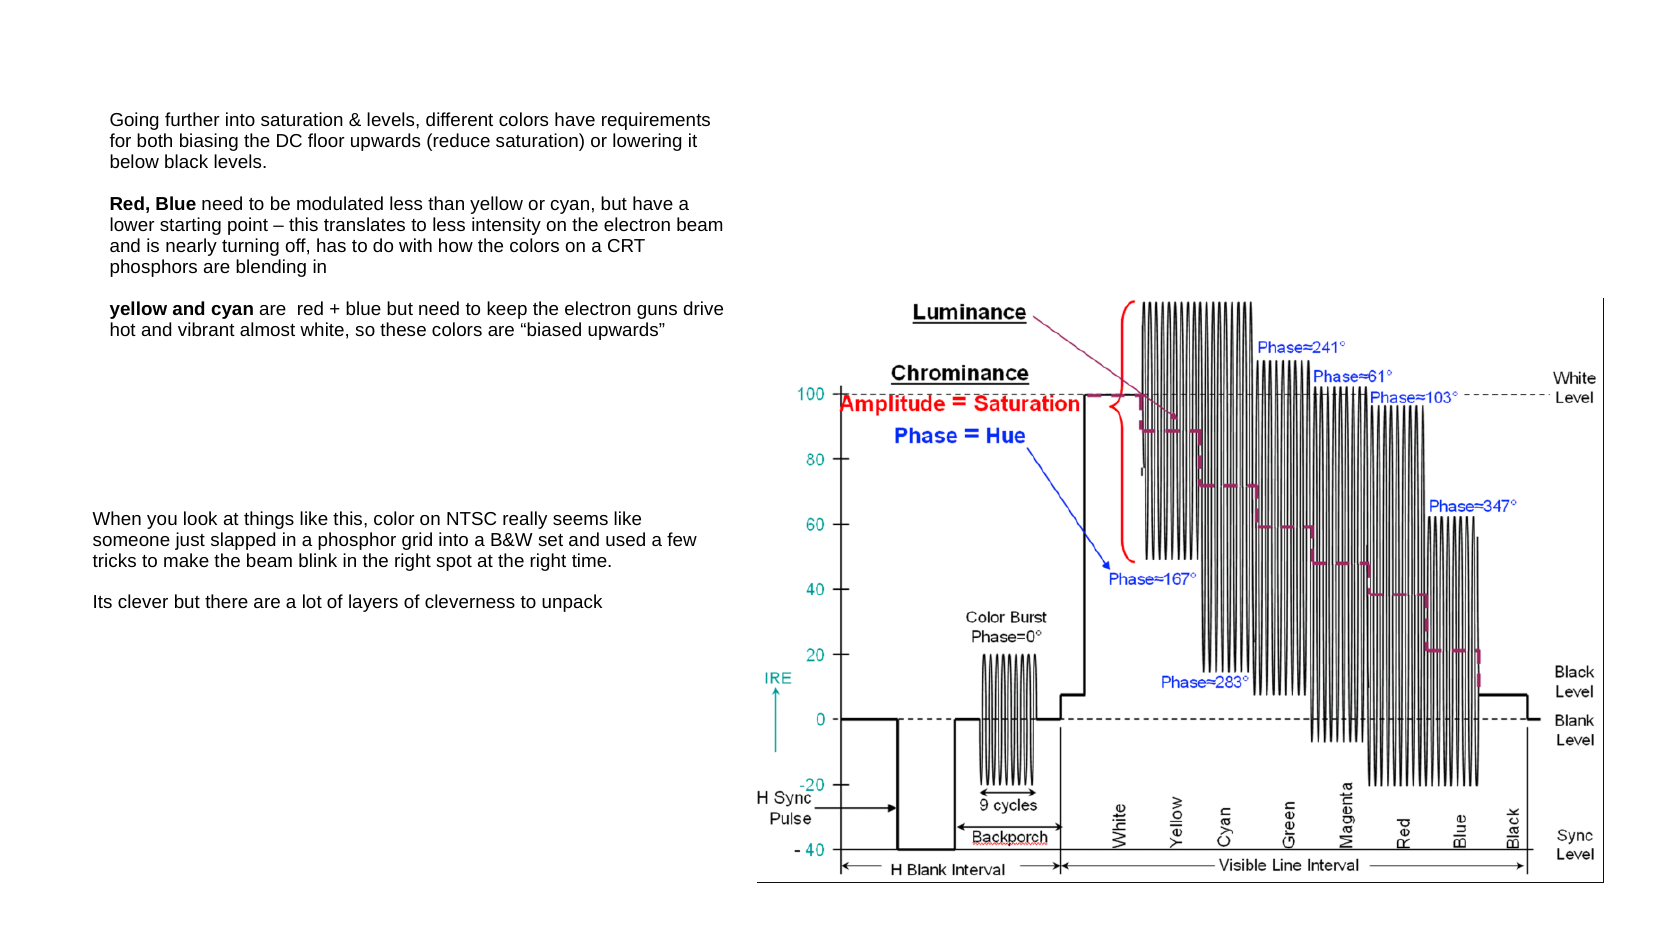

Going further into saturation & levels, different colors have requirements for both biasing the DC floor upwards (reduce saturation) or lowering it below black levels.
Red, Blue need to be modulated less than yellow or cyan, but have a lower starting point – this translates to less intensity on the electron beam and is nearly turning off, has to do with how the colors on a CRT phosphors are blending in
yellow and cyan are red + blue but need to keep the electron guns drive hot and vibrant almost white, so these colors are “biased upwards”
When you look at things like this, color on NTSC really seems like someone just slapped in a phosphor grid into a B&W set and used a few tricks to make the beam blink in the right spot at the right time.
Its clever but there are a lot of layers of cleverness to unpack